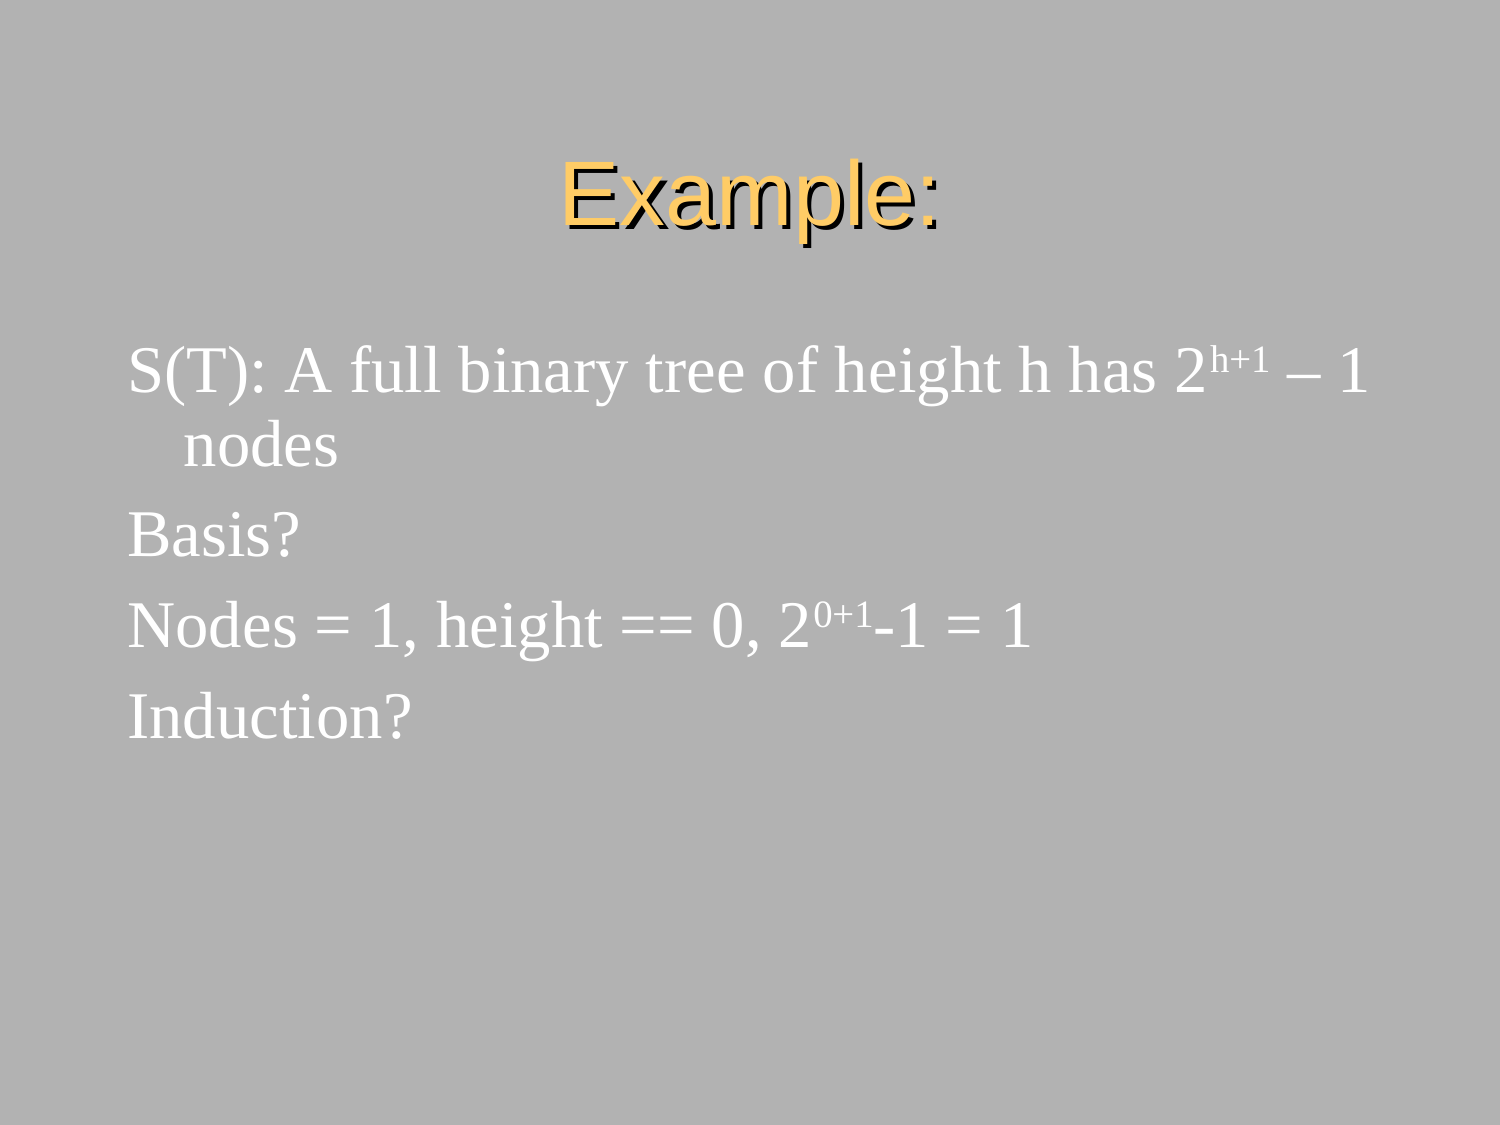

# Example:
S(T): A full binary tree of height h has 2h+1 – 1 nodes
Basis?
Nodes = 1, height == 0, 20+1-1 = 1
Induction?